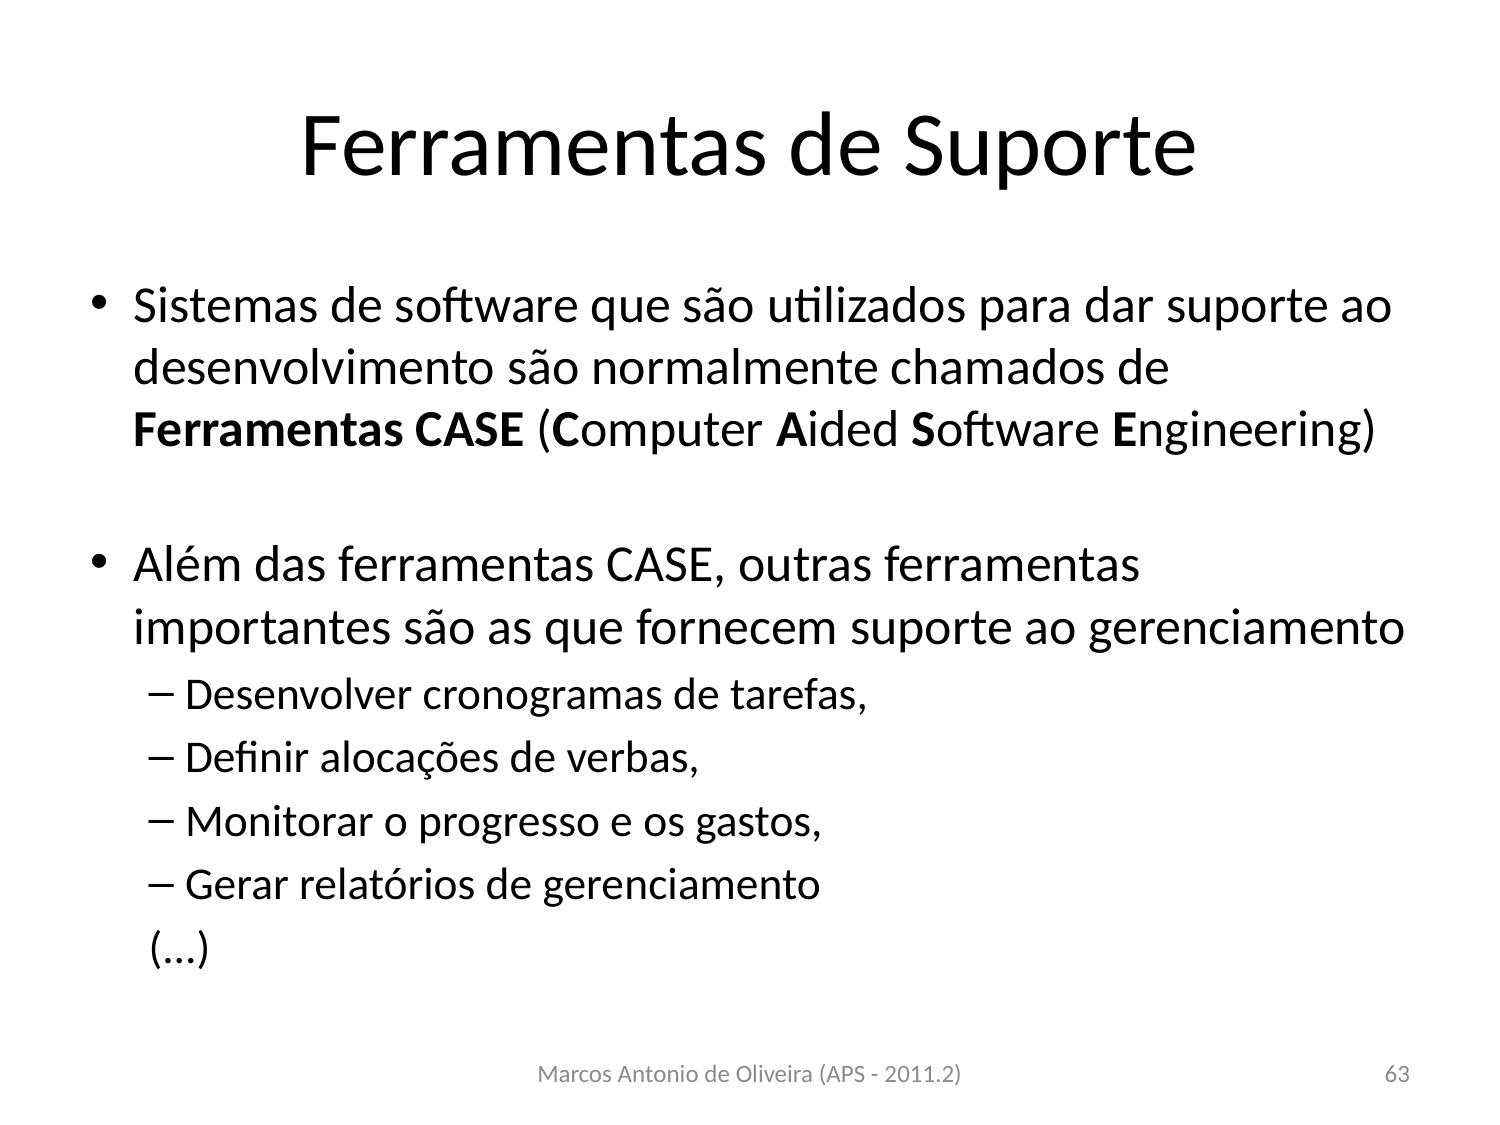

# Ferramentas de Suporte
Sistemas de software que são utilizados para dar suporte ao desenvolvimento são normalmente chamados de Ferramentas CASE (Computer Aided Software Engineering)
Além das ferramentas CASE, outras ferramentas importantes são as que fornecem suporte ao gerenciamento
Desenvolver cronogramas de tarefas,
Definir alocações de verbas,
Monitorar o progresso e os gastos,
Gerar relatórios de gerenciamento
(...)
Marcos Antonio de Oliveira (APS - 2011.2)